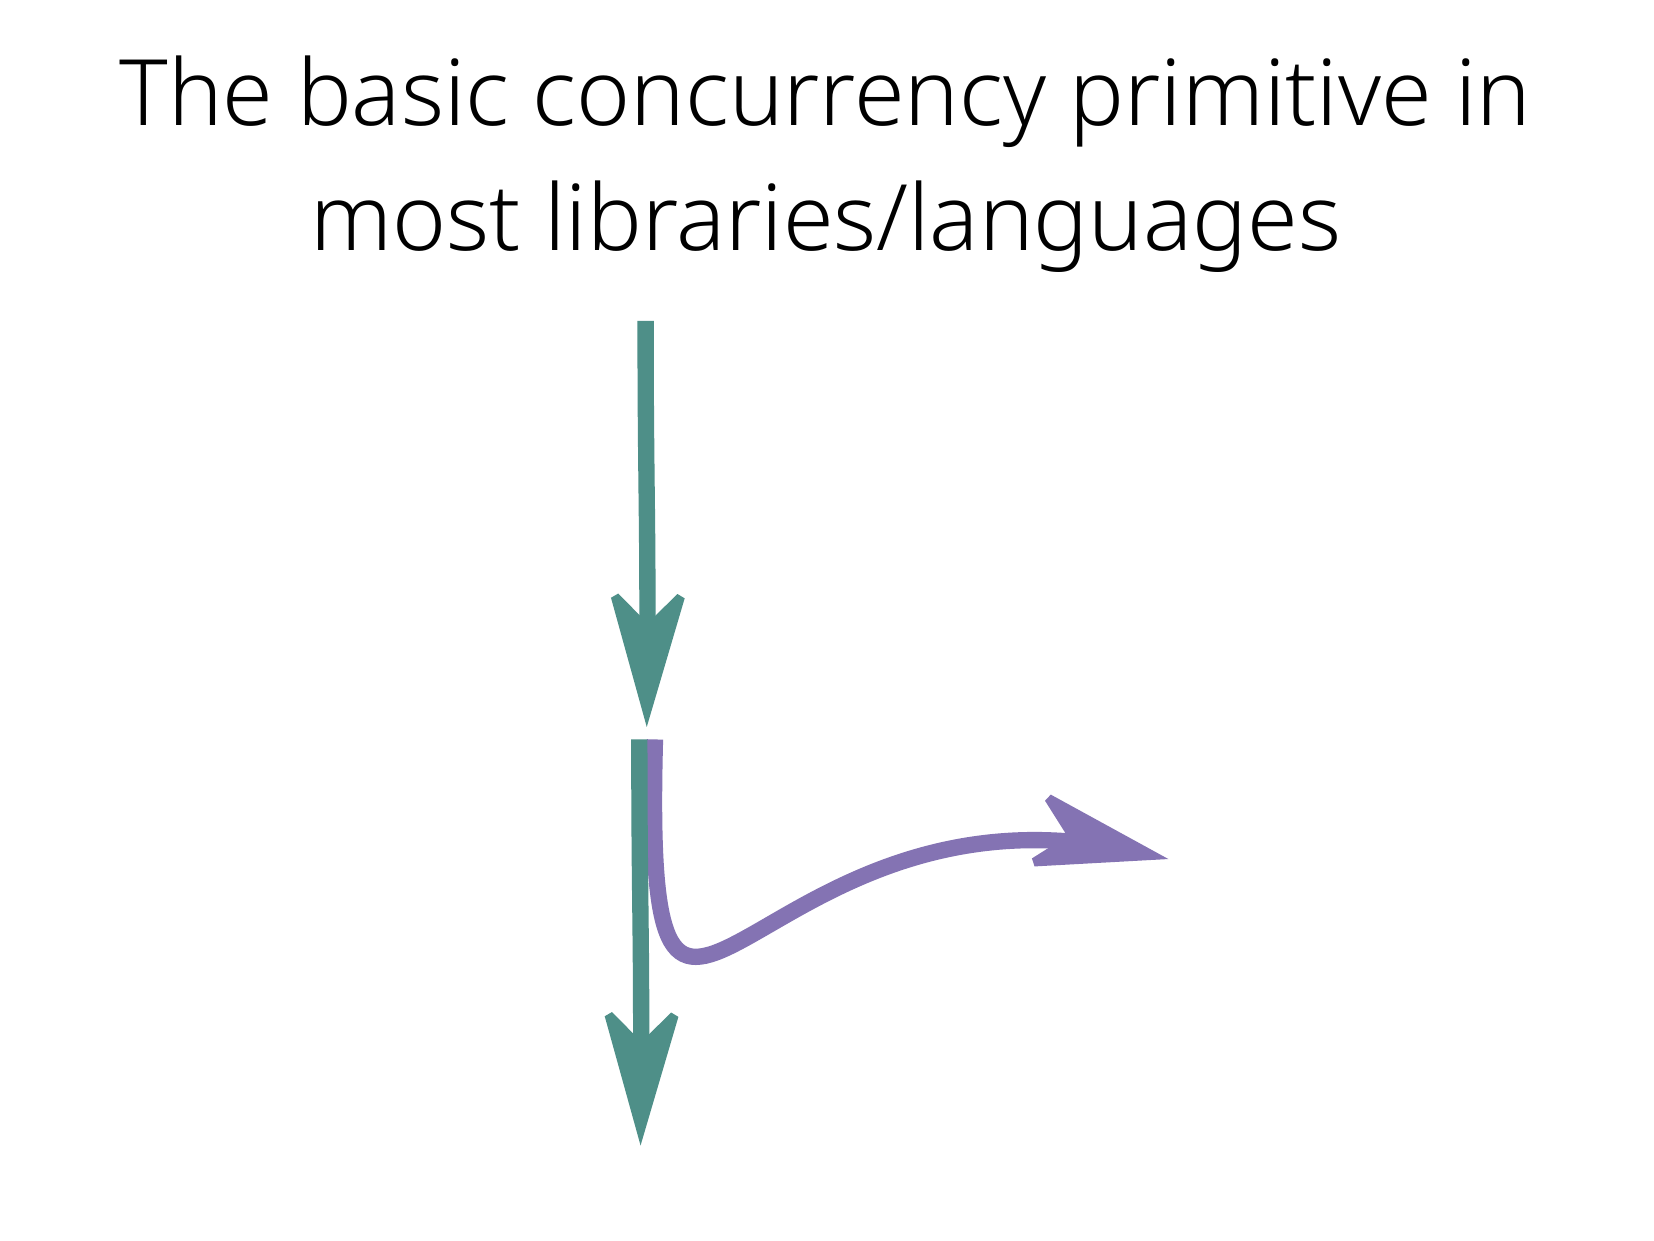

# The basic concurrency primitive in most libraries/languages